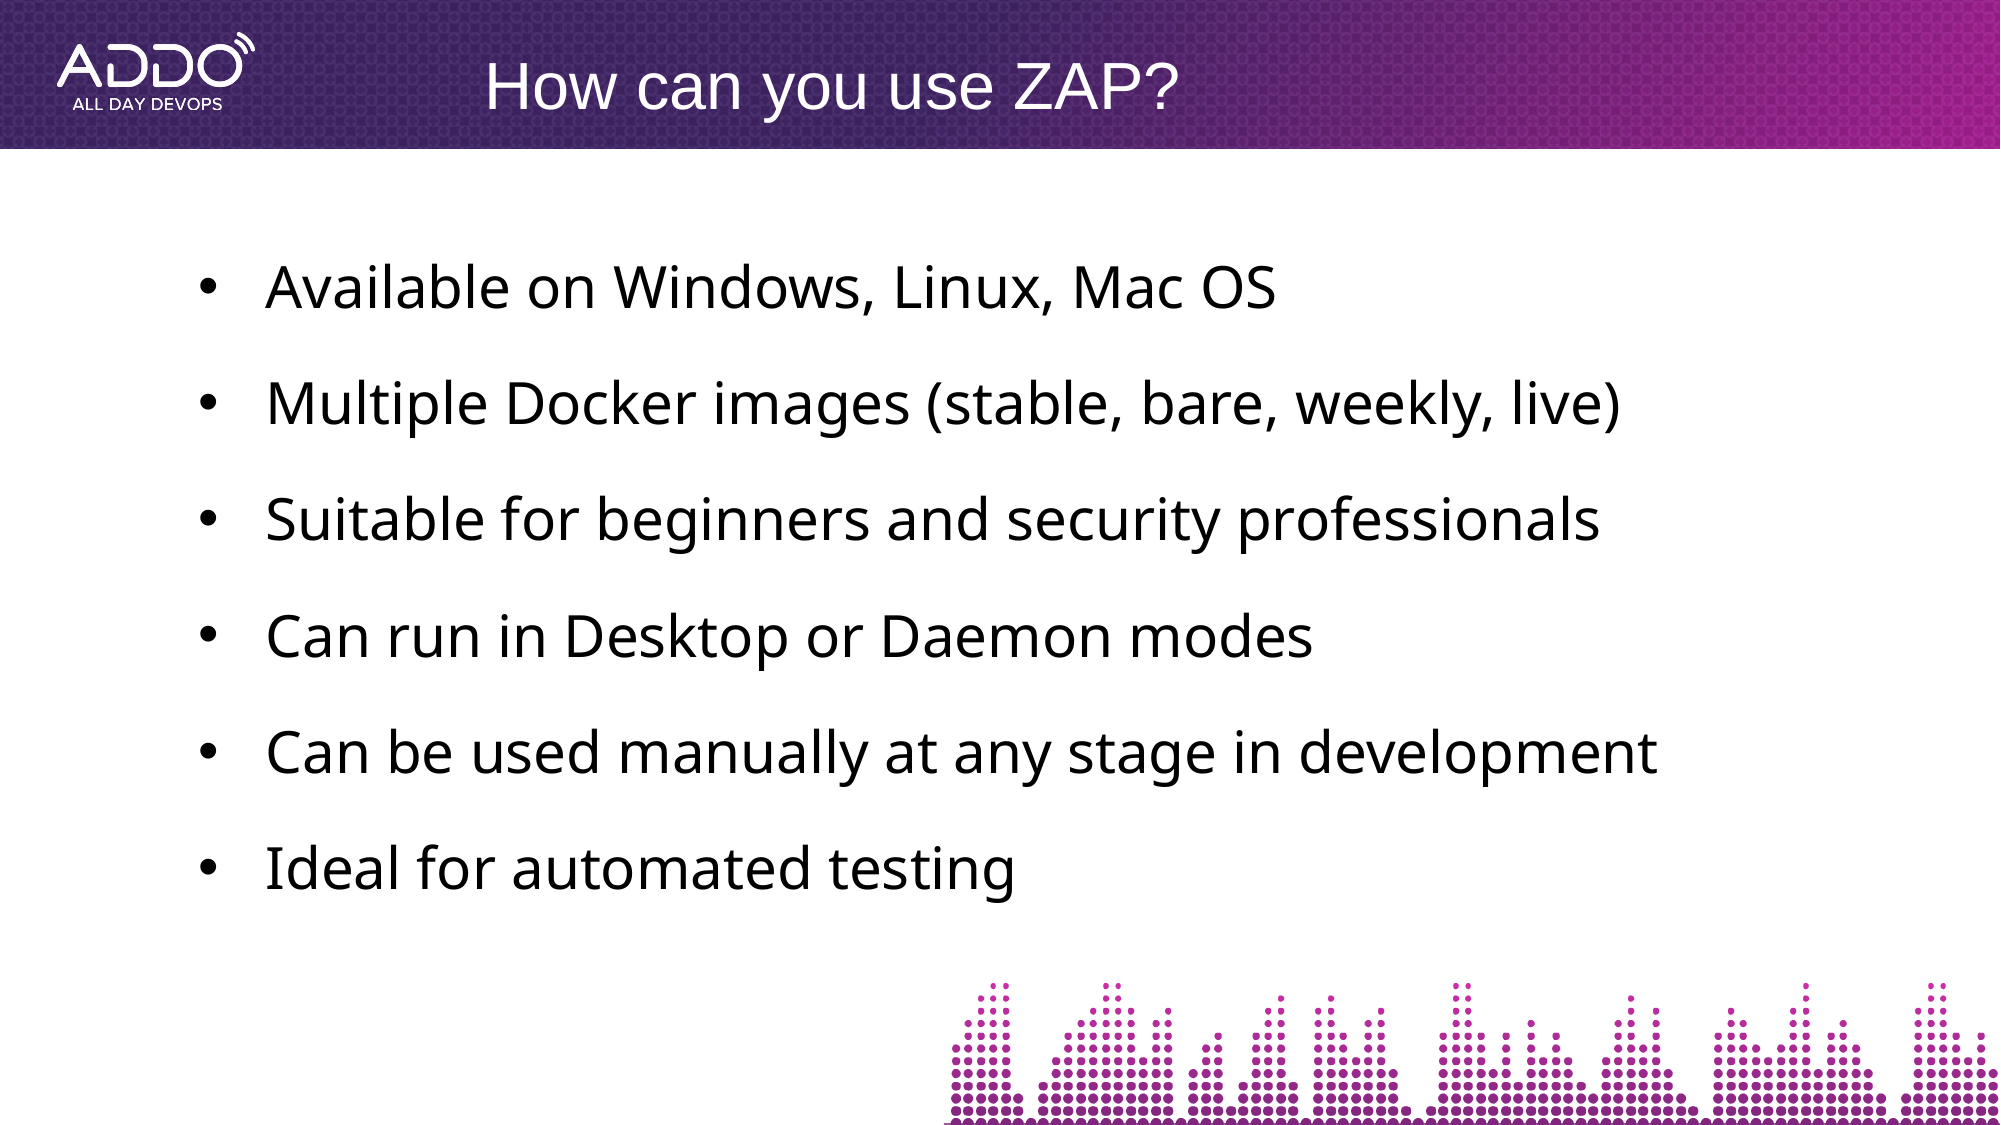

How can you use ZAP?
# Available on Windows, Linux, Mac OS
Multiple Docker images (stable, bare, weekly, live)
Suitable for beginners and security professionals
Can run in Desktop or Daemon modes
Can be used manually at any stage in development
Ideal for automated testing